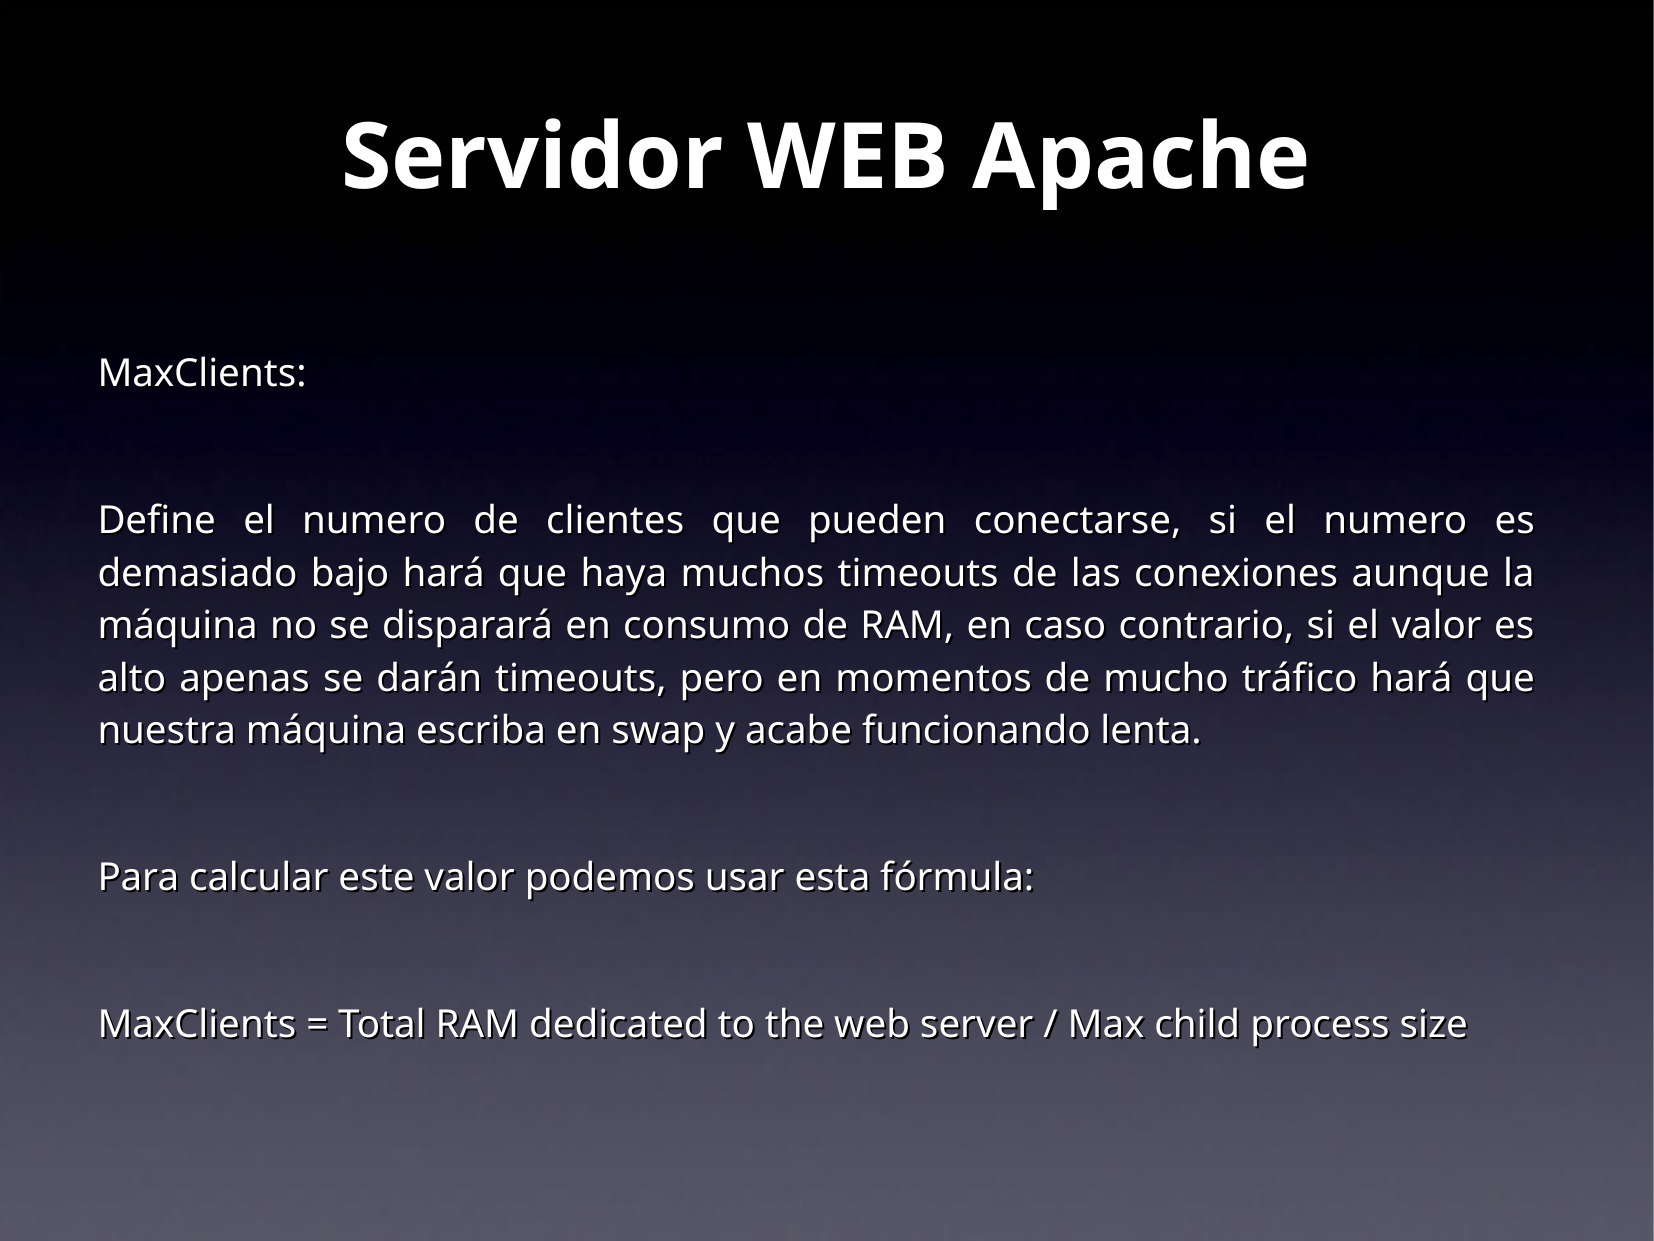

# Servidor WEB Apache
MaxClients:
Define el numero de clientes que pueden conectarse, si el numero es demasiado bajo hará que haya muchos timeouts de las conexiones aunque la máquina no se disparará en consumo de RAM, en caso contrario, si el valor es alto apenas se darán timeouts, pero en momentos de mucho tráfico hará que nuestra máquina escriba en swap y acabe funcionando lenta.
Para calcular este valor podemos usar esta fórmula:
MaxClients = Total RAM dedicated to the web server / Max child process size